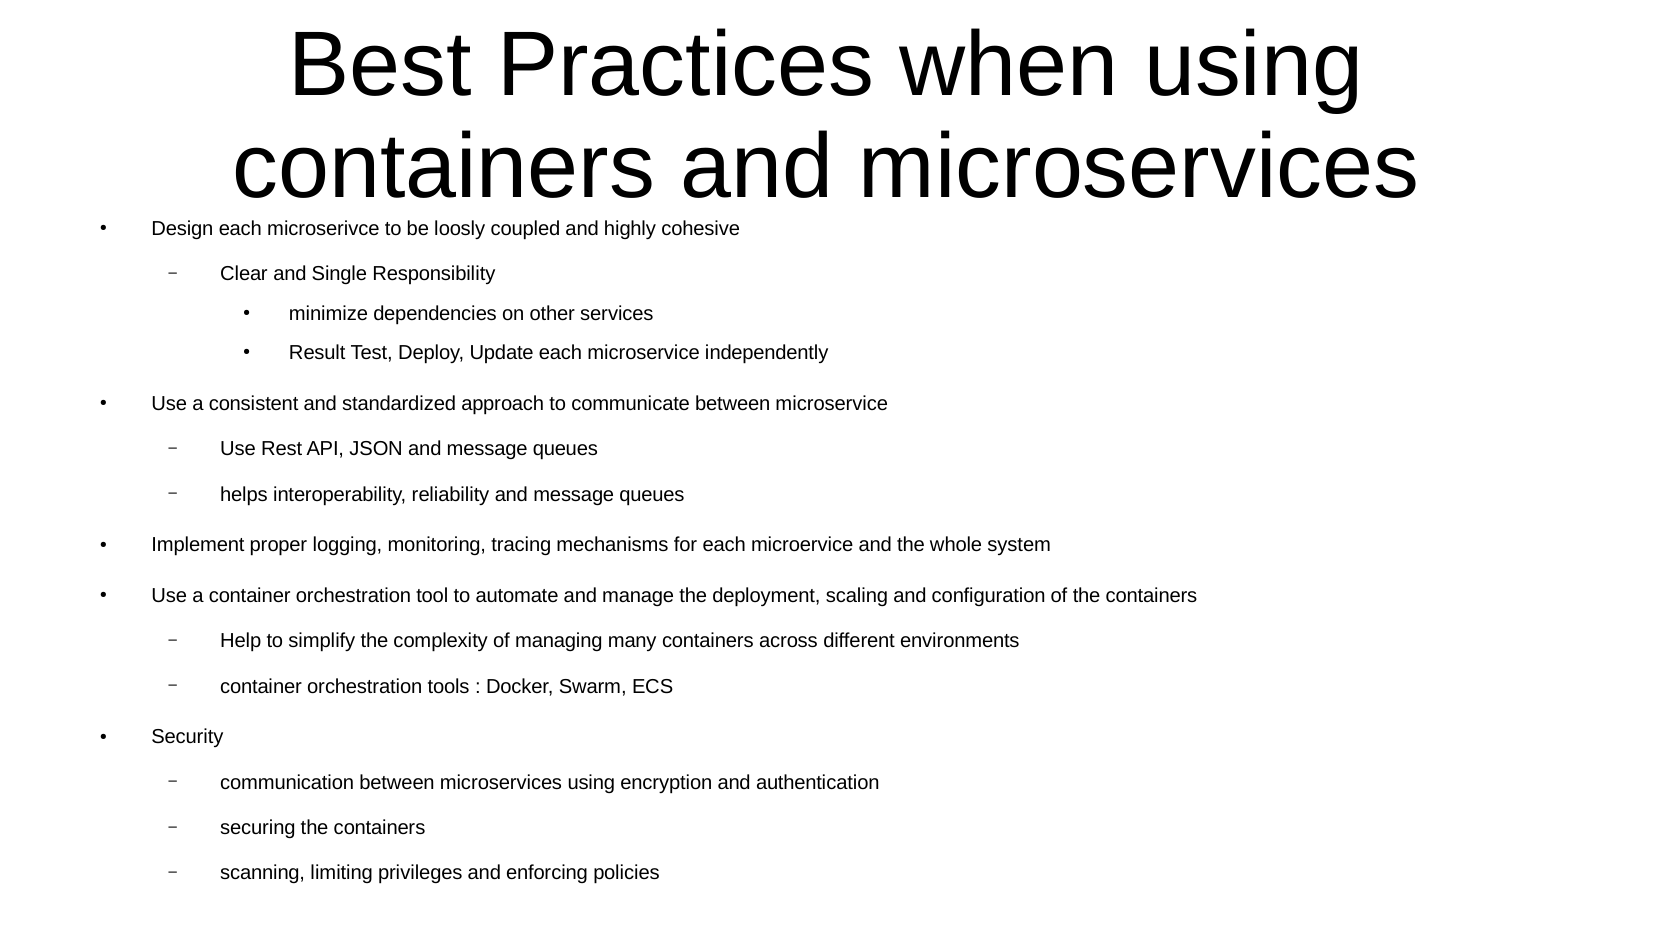

# Best Practices when using containers and microservices
Design each microserivce to be loosly coupled and highly cohesive
Clear and Single Responsibility
minimize dependencies on other services
Result Test, Deploy, Update each microservice independently
Use a consistent and standardized approach to communicate between microservice
Use Rest API, JSON and message queues
helps interoperability, reliability and message queues
Implement proper logging, monitoring, tracing mechanisms for each microervice and the whole system
Use a container orchestration tool to automate and manage the deployment, scaling and configuration of the containers
Help to simplify the complexity of managing many containers across different environments
container orchestration tools : Docker, Swarm, ECS
Security
communication between microservices using encryption and authentication
securing the containers
scanning, limiting privileges and enforcing policies